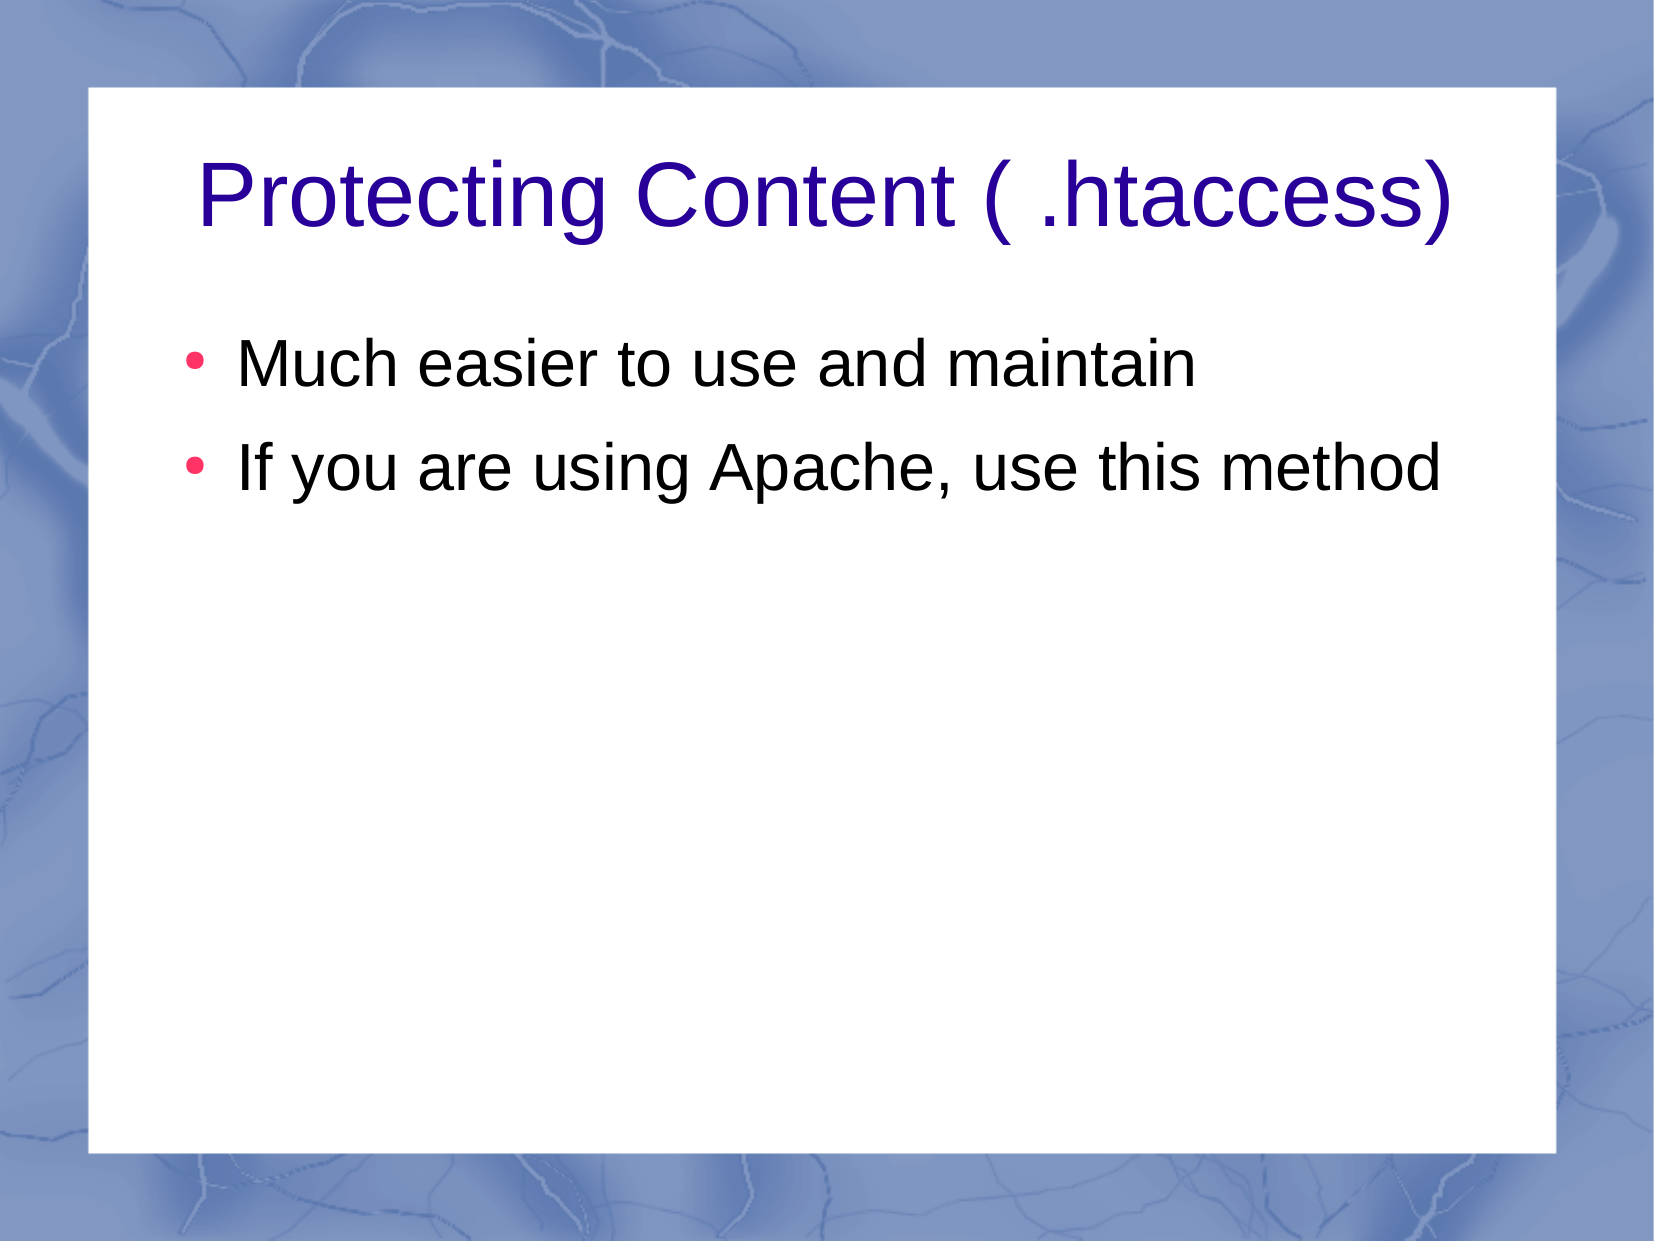

# Protecting Content ( .htaccess)
Much easier to use and maintain
If you are using Apache, use this method